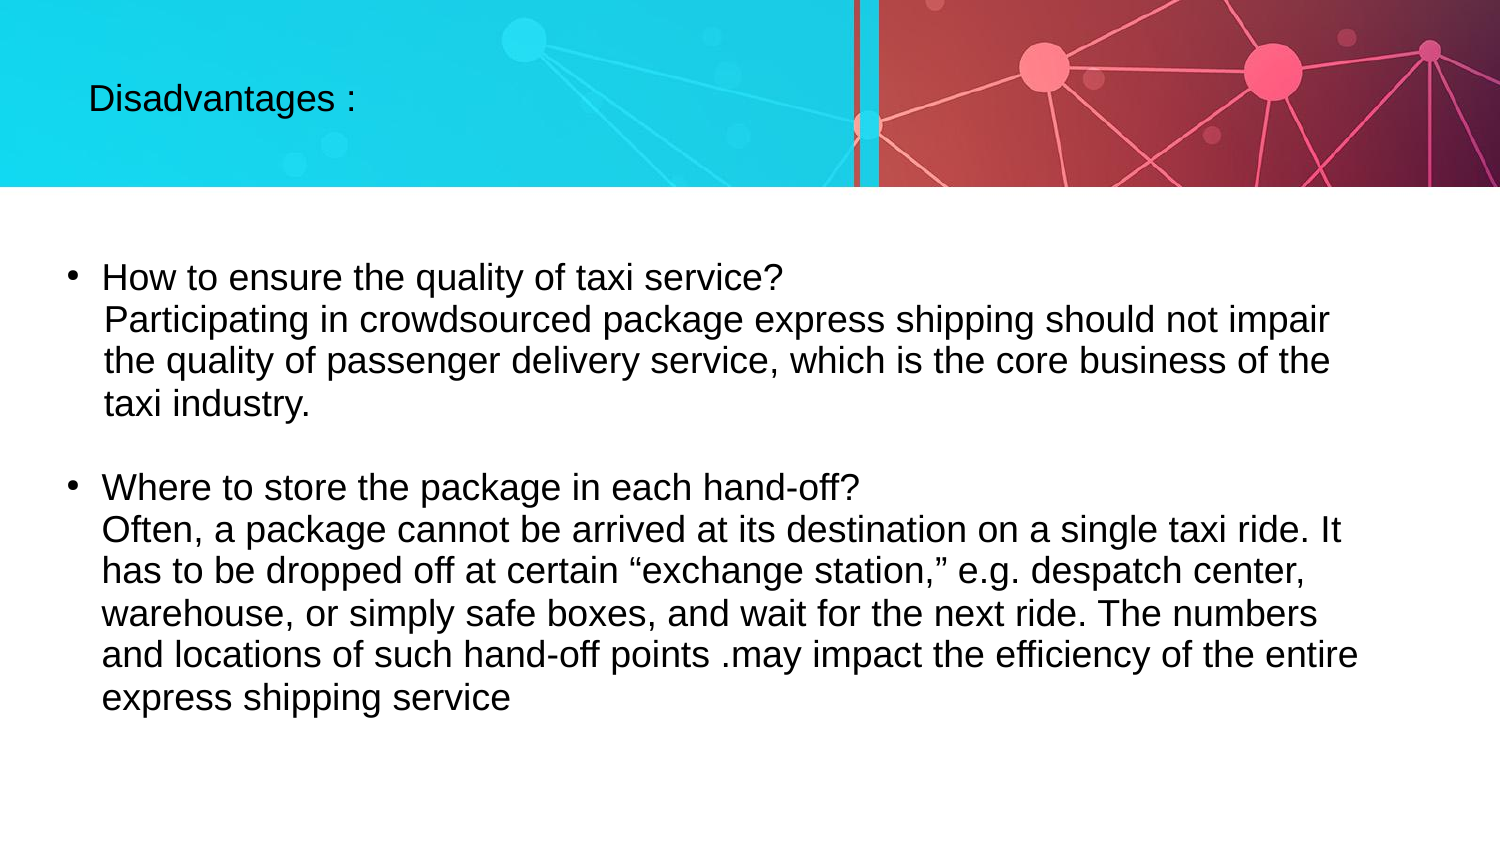

# Disadvantages :
How to ensure the quality of taxi service?
Participating in crowdsourced package express shipping should not impair the quality of passenger delivery service, which is the core business of the taxi industry.
Where to store the package in each hand-off?
Often, a package cannot be arrived at its destination on a single taxi ride. It has to be dropped off at certain “exchange station,” e.g. despatch center, warehouse, or simply safe boxes, and wait for the next ride. The numbers and locations of such hand-off points .may impact the efficiency of the entire express shipping service